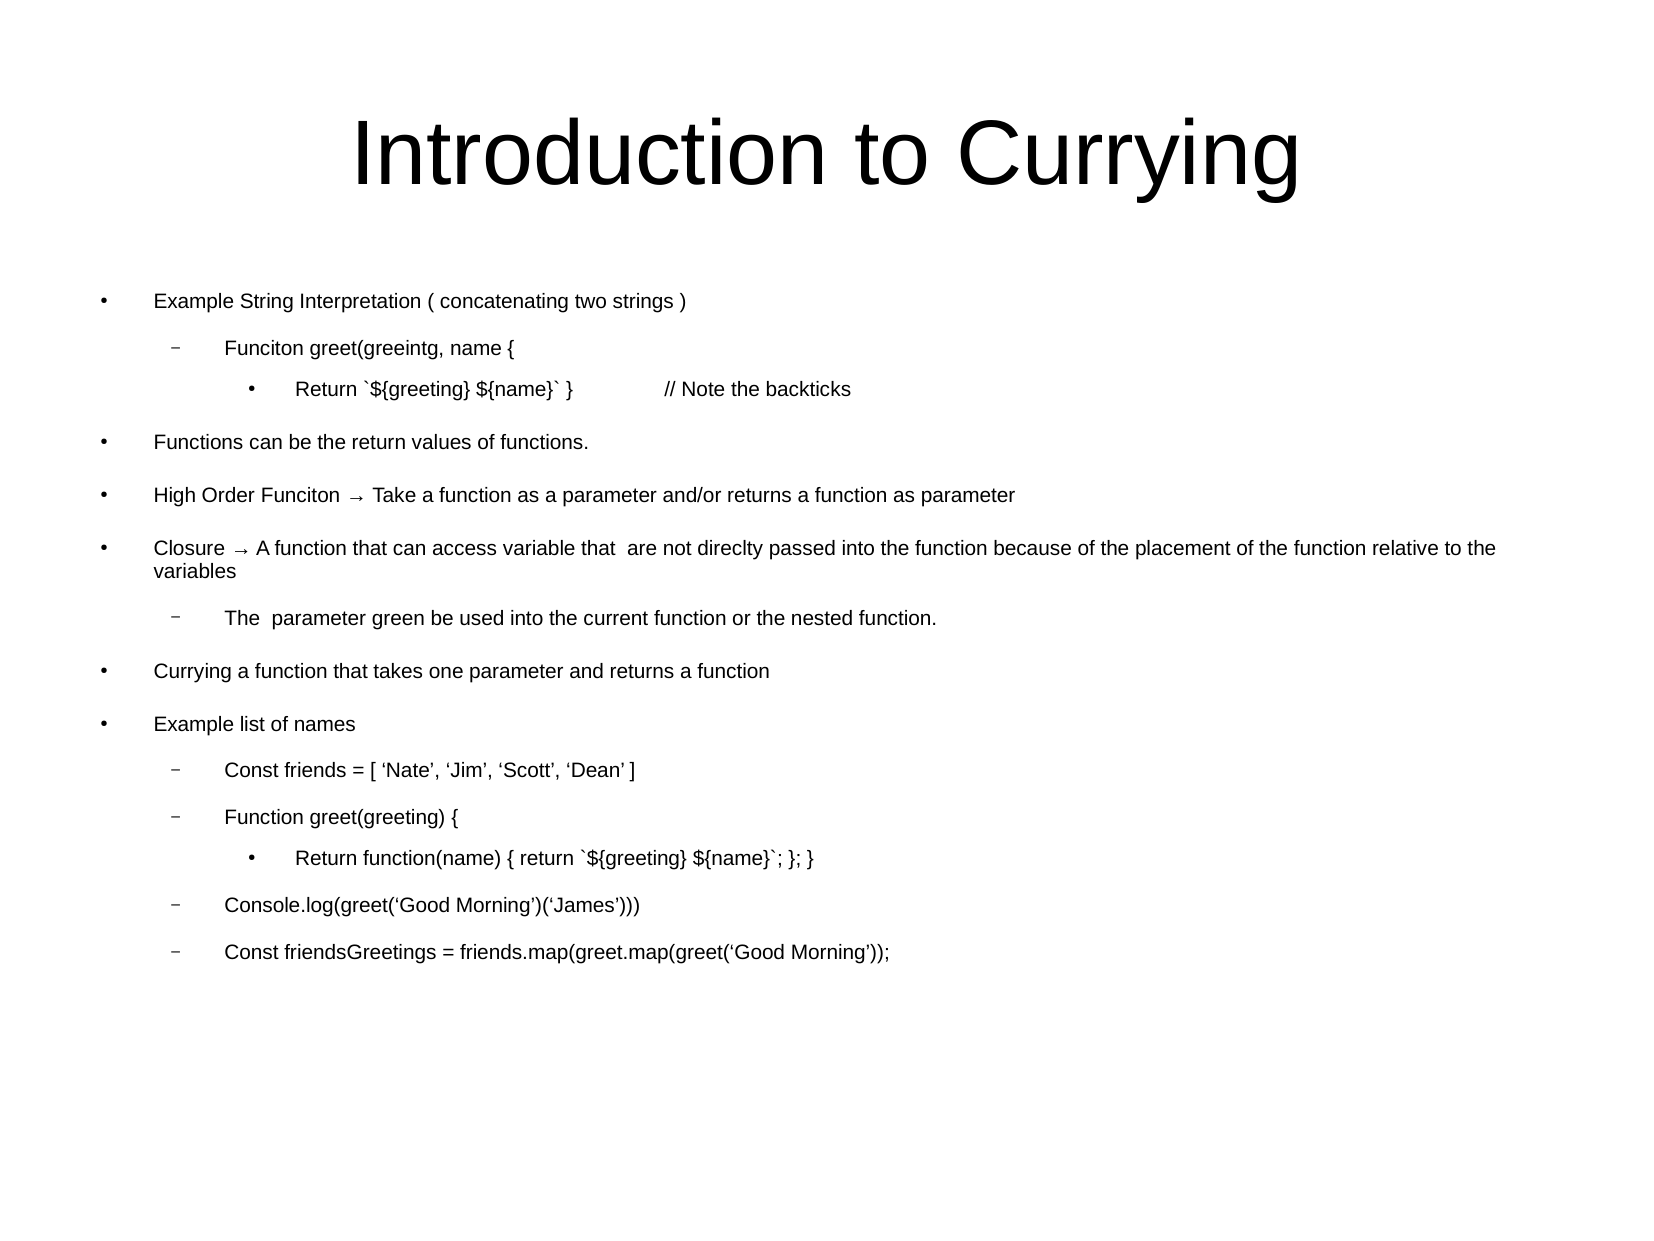

# Introduction to Currying
Example String Interpretation ( concatenating two strings )
Funciton greet(greeintg, name {
Return `${greeting} ${name}` } 		// Note the backticks
Functions can be the return values of functions.
High Order Funciton → Take a function as a parameter and/or returns a function as parameter
Closure → A function that can access variable that are not direclty passed into the function because of the placement of the function relative to the variables
The parameter green be used into the current function or the nested function.
Currying a function that takes one parameter and returns a function
Example list of names
Const friends = [ ‘Nate’, ‘Jim’, ‘Scott’, ‘Dean’ ]
Function greet(greeting) {
Return function(name) { return `${greeting} ${name}`; }; }
Console.log(greet(‘Good Morning’)(‘James’)))
Const friendsGreetings = friends.map(greet.map(greet(‘Good Morning’));